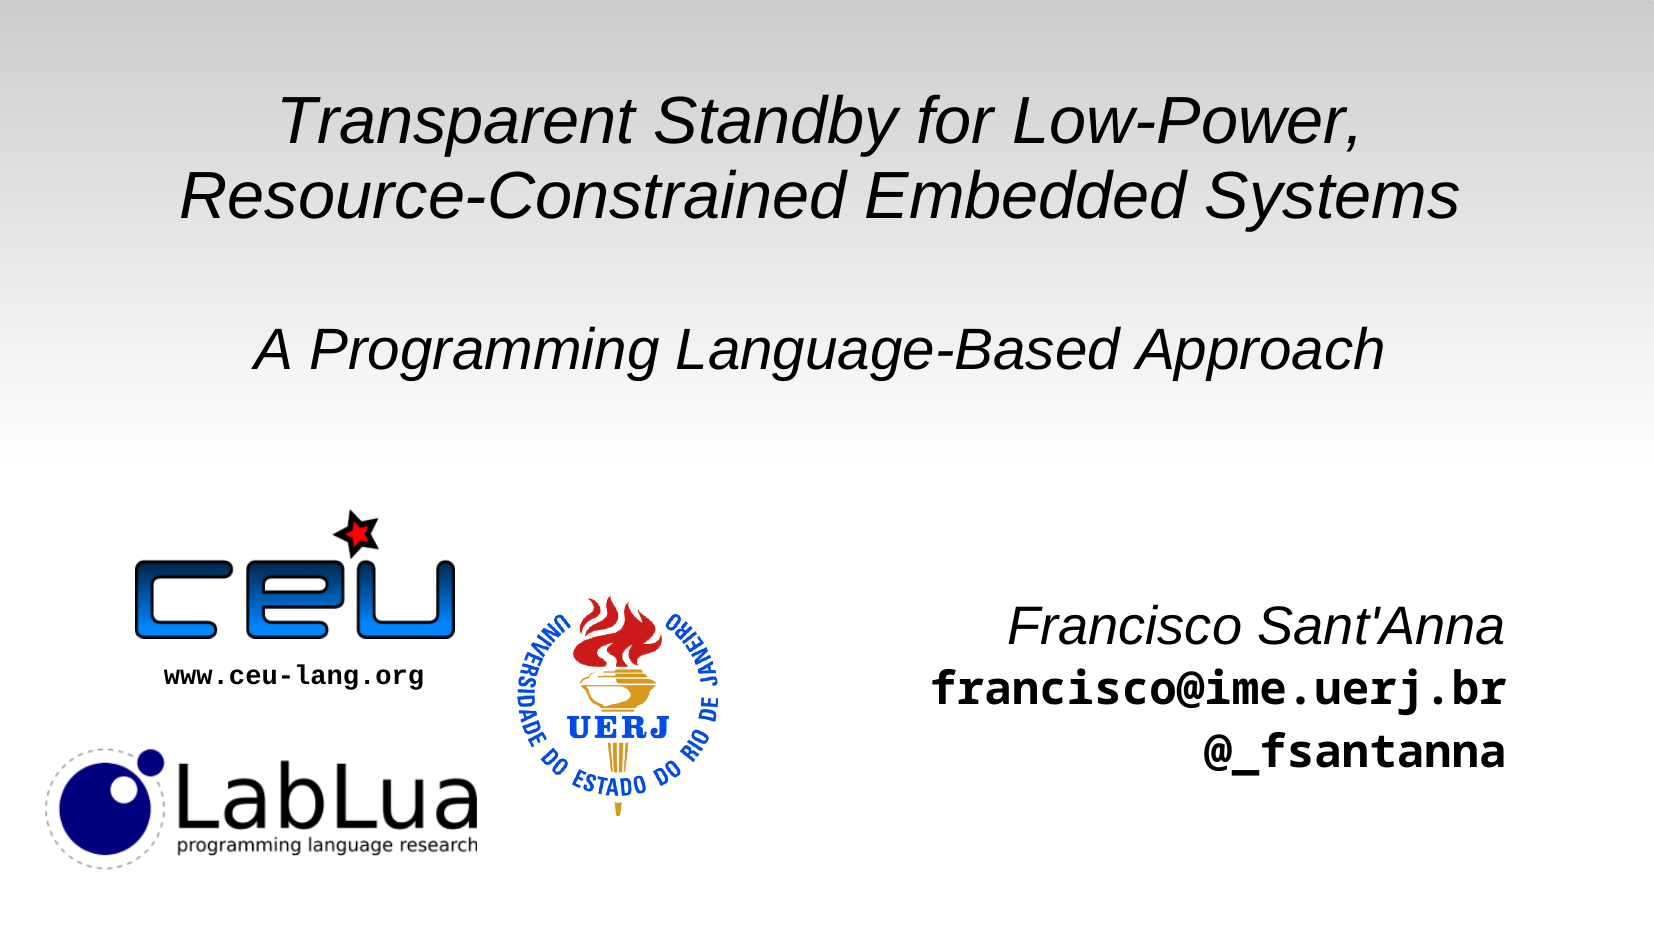

# Transparent Standby for Low-Power,
Resource-Constrained Embedded Systems
A Programming Language-Based Approach
Francisco Sant'Anna
francisco@ime.uerj.br
@_fsantanna
www.ceu-lang.org